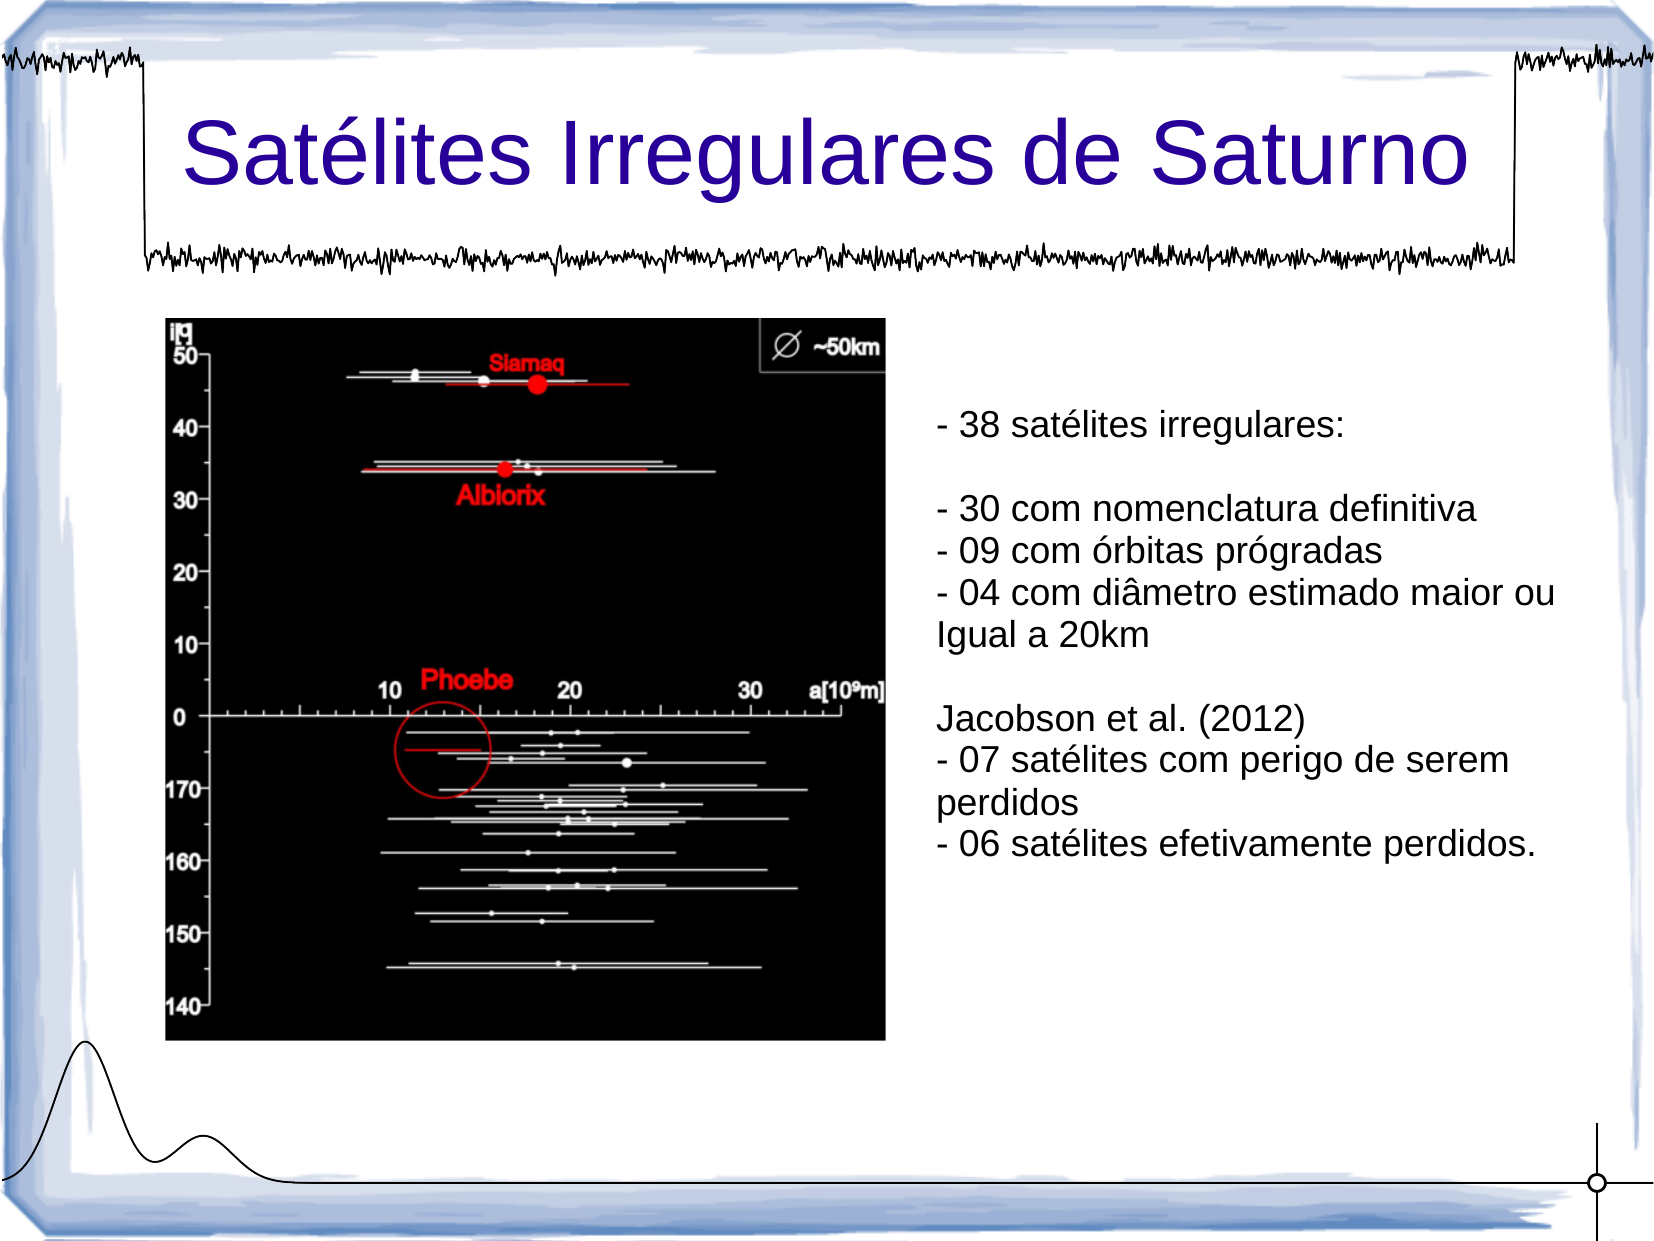

# Satélites Irregulares de Saturno
- 38 satélites irregulares:
- 30 com nomenclatura definitiva
- 09 com órbitas prógradas
- 04 com diâmetro estimado maior ou
Igual a 20km
Jacobson et al. (2012)
- 07 satélites com perigo de serem
perdidos
- 06 satélites efetivamente perdidos.